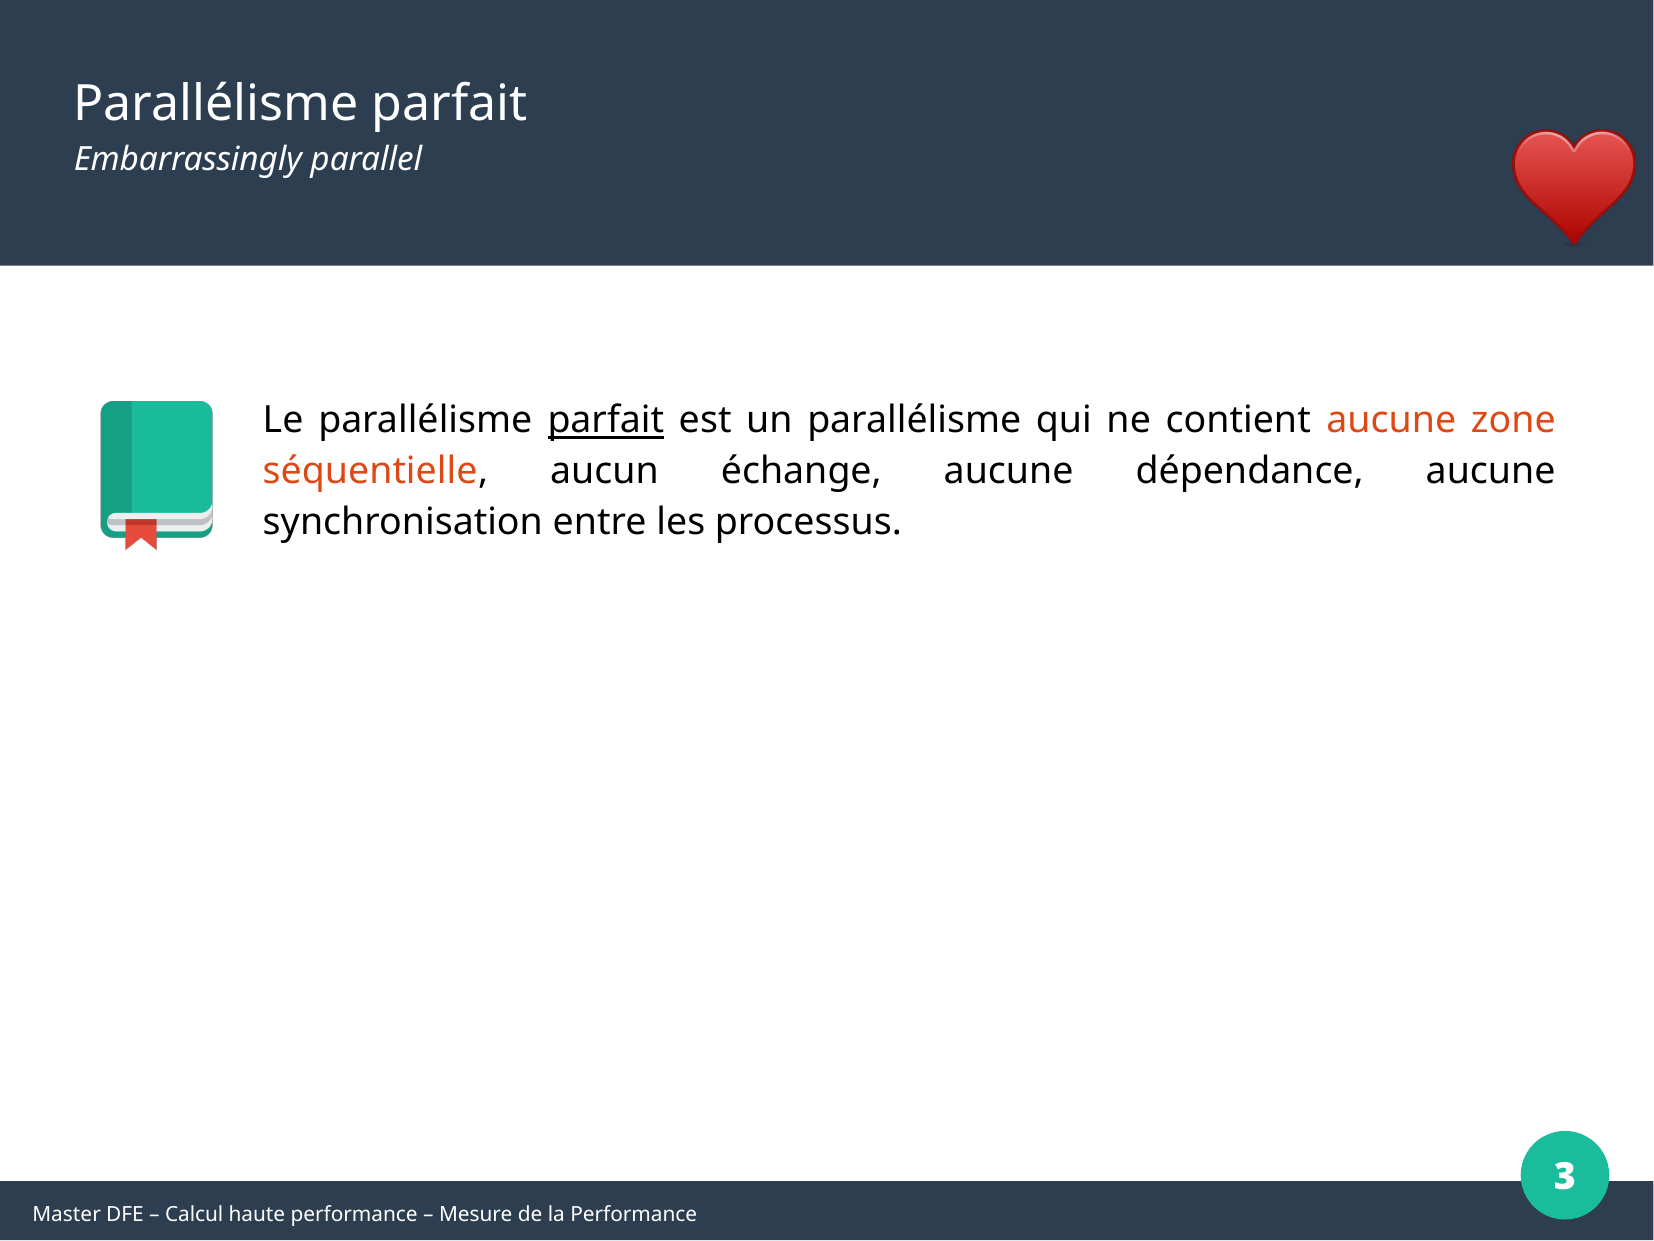

Parallélisme parfait
Embarrassingly parallel
Le parallélisme parfait est un parallélisme qui ne contient aucune zone séquentielle, aucun échange, aucune dépendance, aucune synchronisation entre les processus.
3
Master DFE – Calcul haute performance – Mesure de la Performance